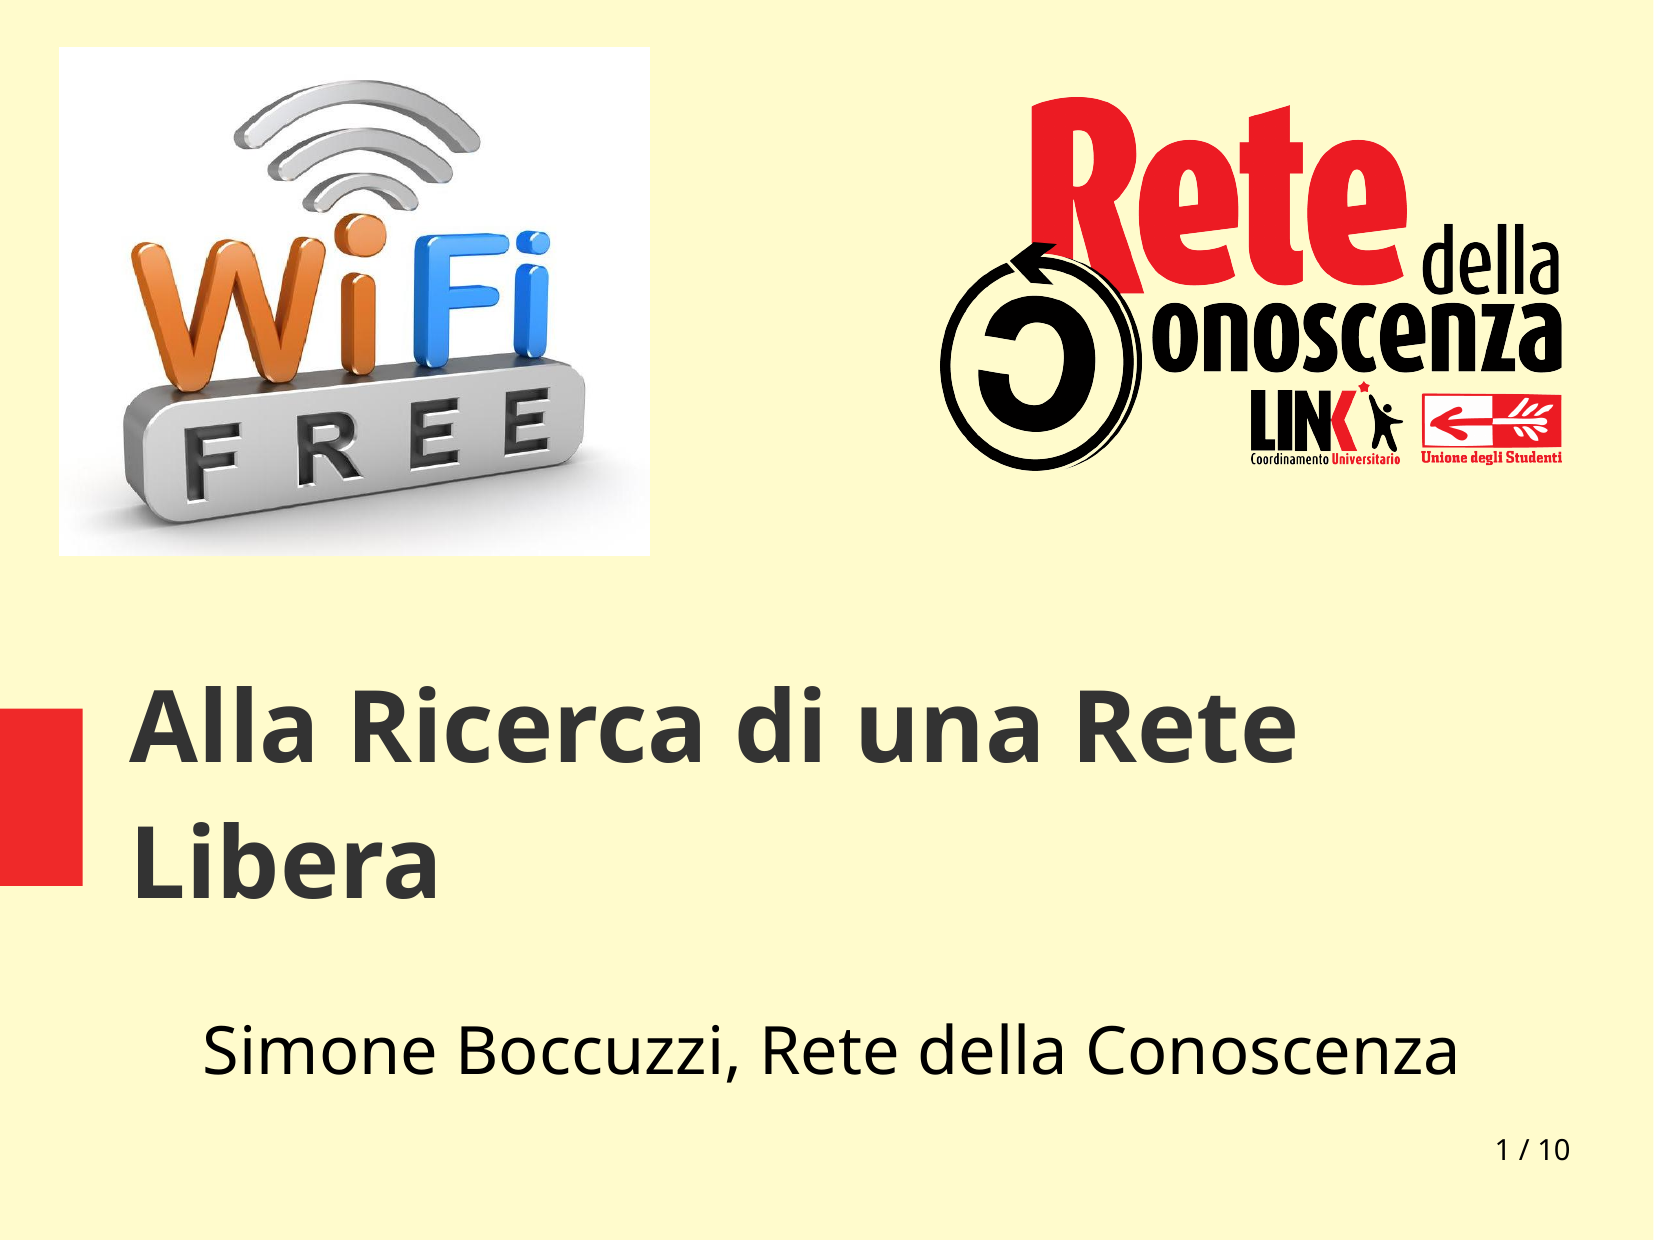

# Alla Ricerca di una Rete Libera
Simone Boccuzzi, Rete della Conoscenza
1